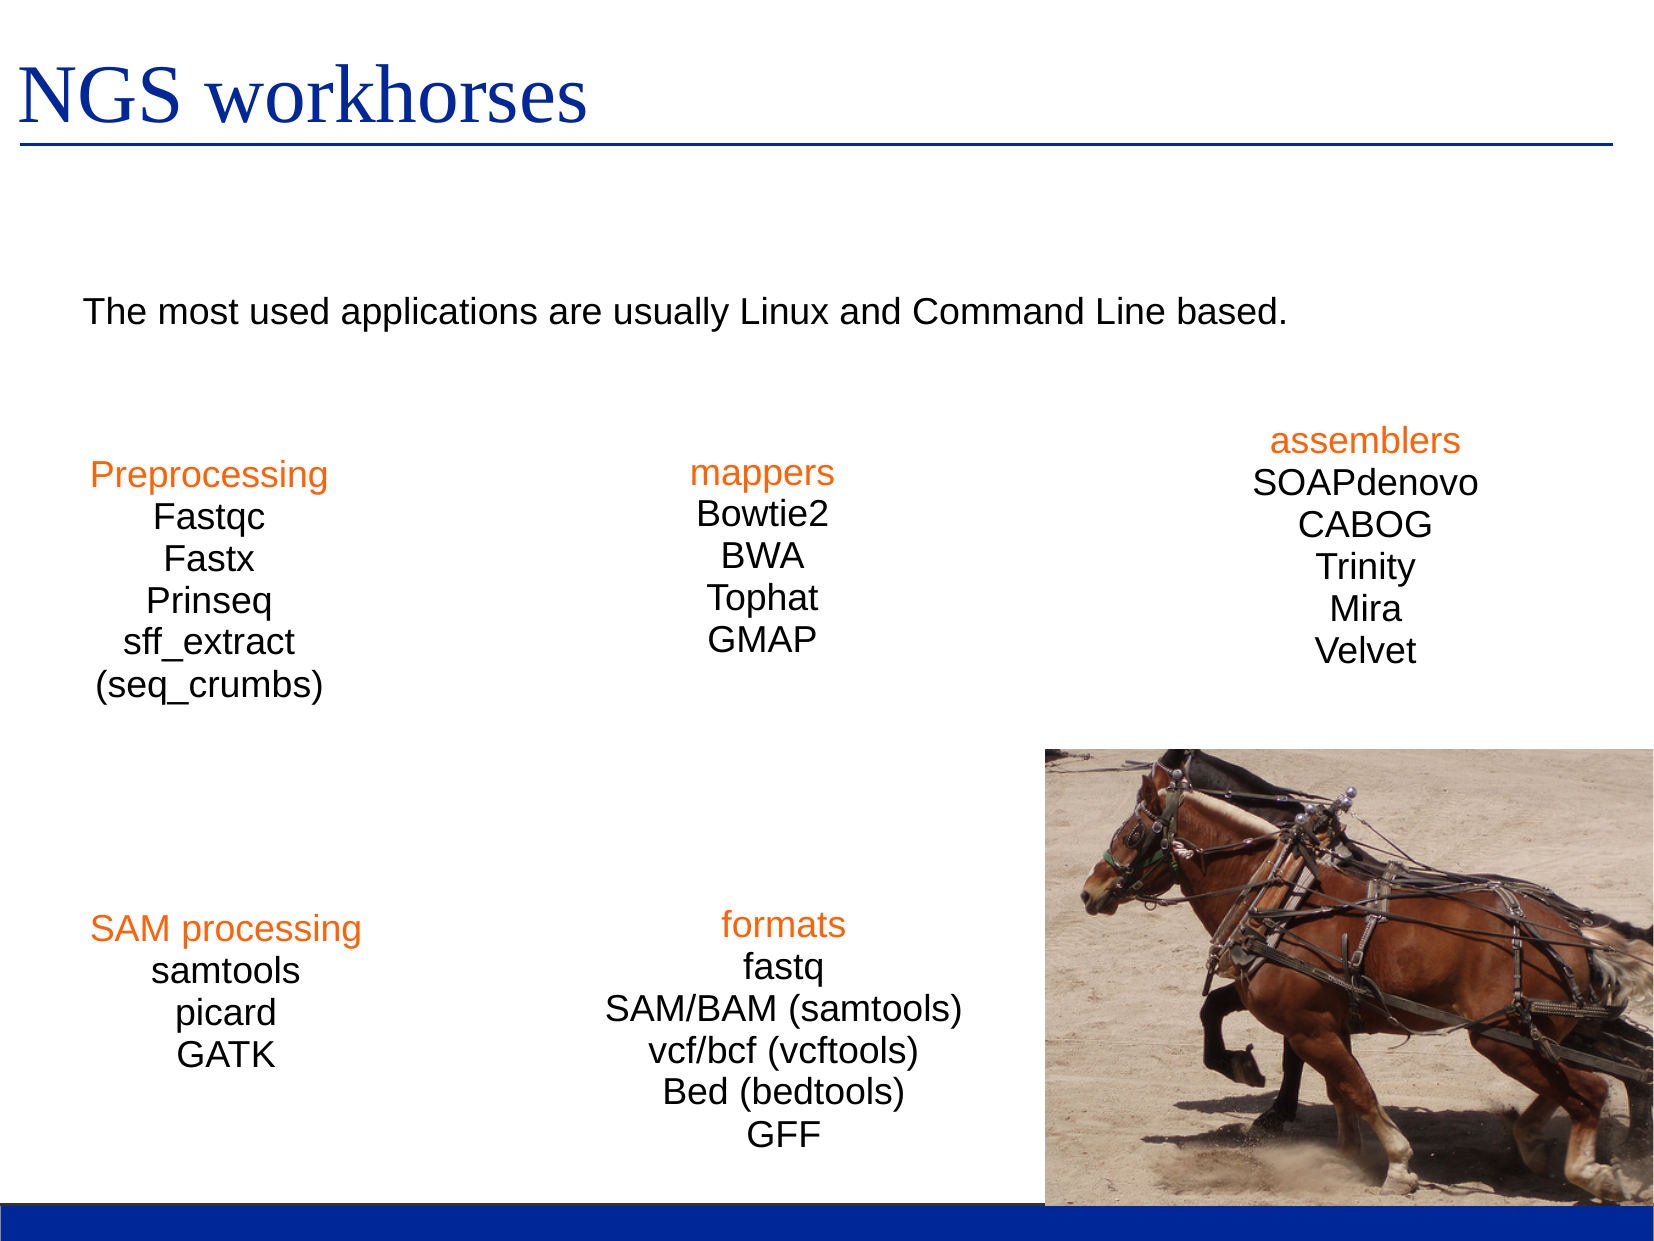

# NGS workhorses
The most used applications are usually Linux and Command Line based.
assemblers
SOAPdenovo
CABOG
Trinity
Mira
Velvet
mappers
Bowtie2
BWA
Tophat
GMAP
Preprocessing
Fastqc
Fastx
Prinseq
sff_extract (seq_crumbs)
formats
fastq
SAM/BAM (samtools)
vcf/bcf (vcftools)
Bed (bedtools)
GFF
SAM processing
samtools
picard
GATK